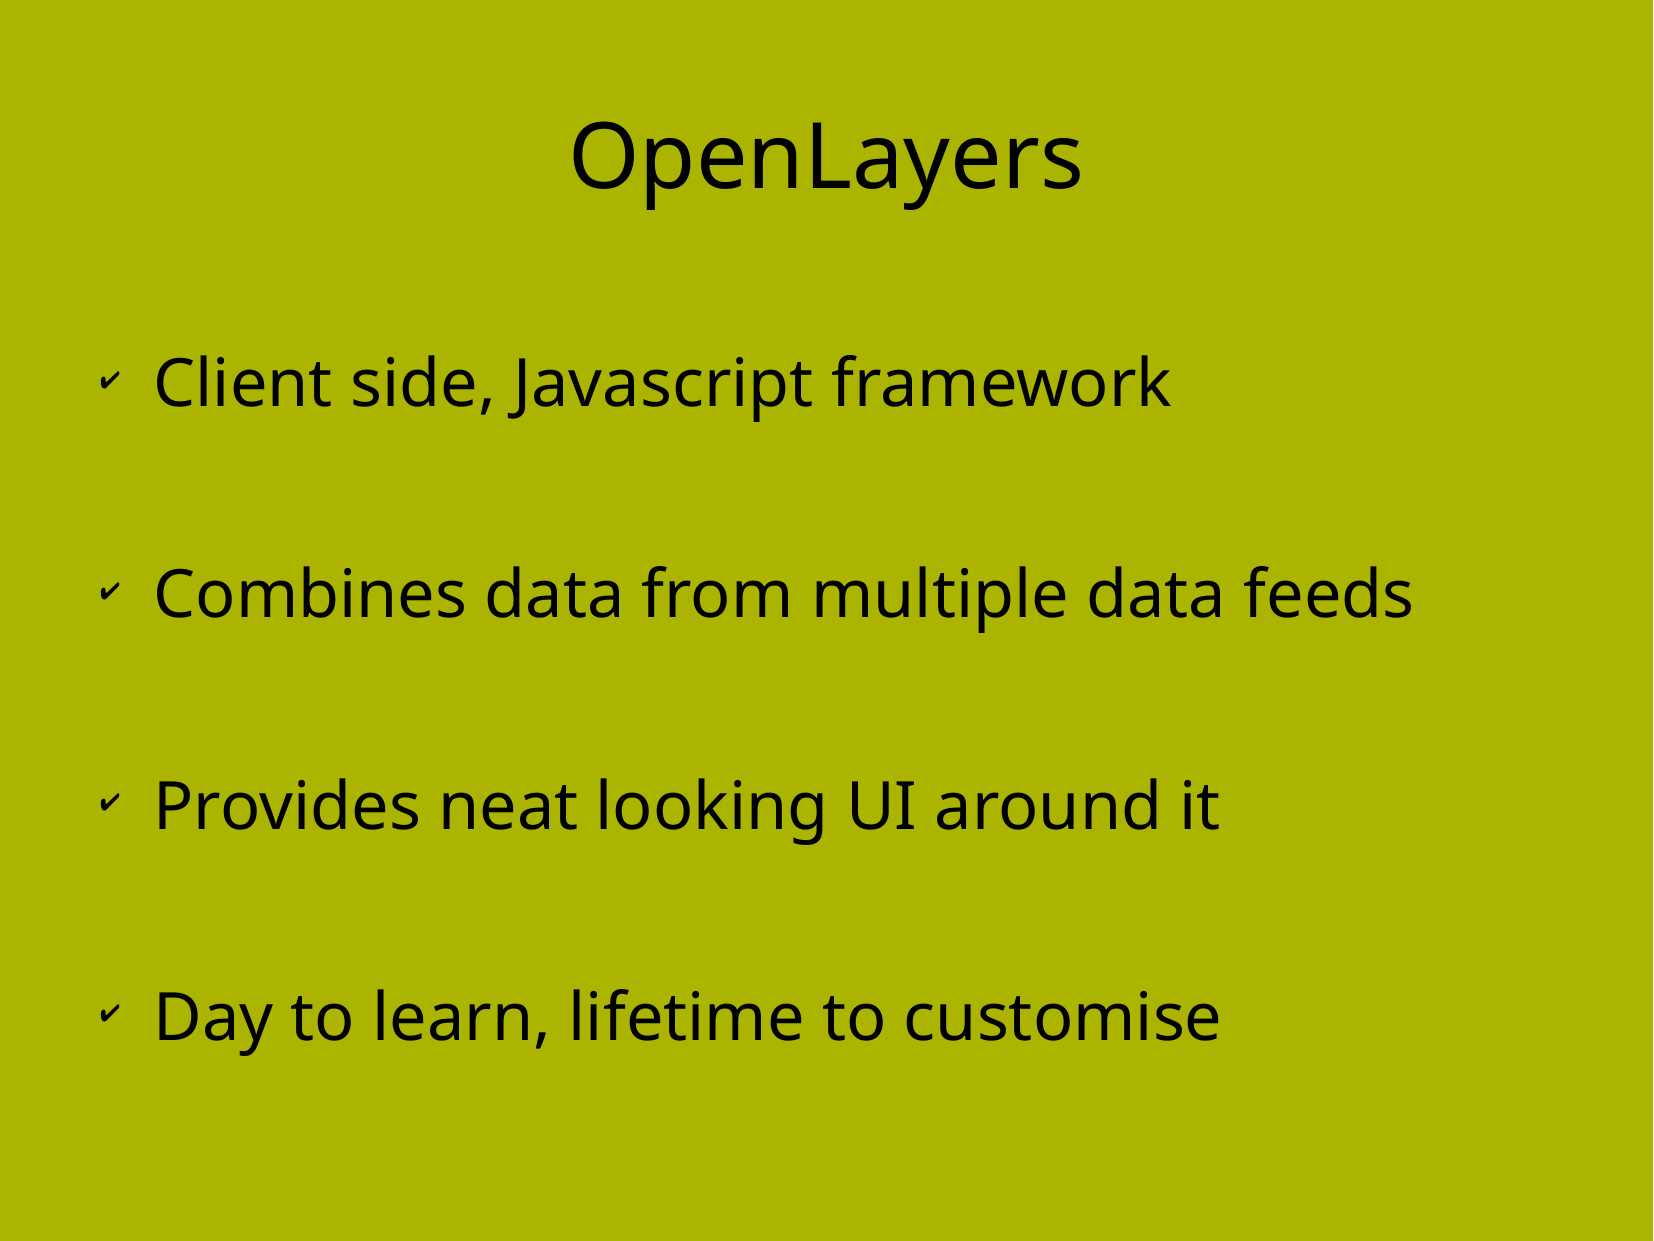

# OpenLayers
Client side, Javascript framework
Combines data from multiple data feeds
Provides neat looking UI around it
Day to learn, lifetime to customise